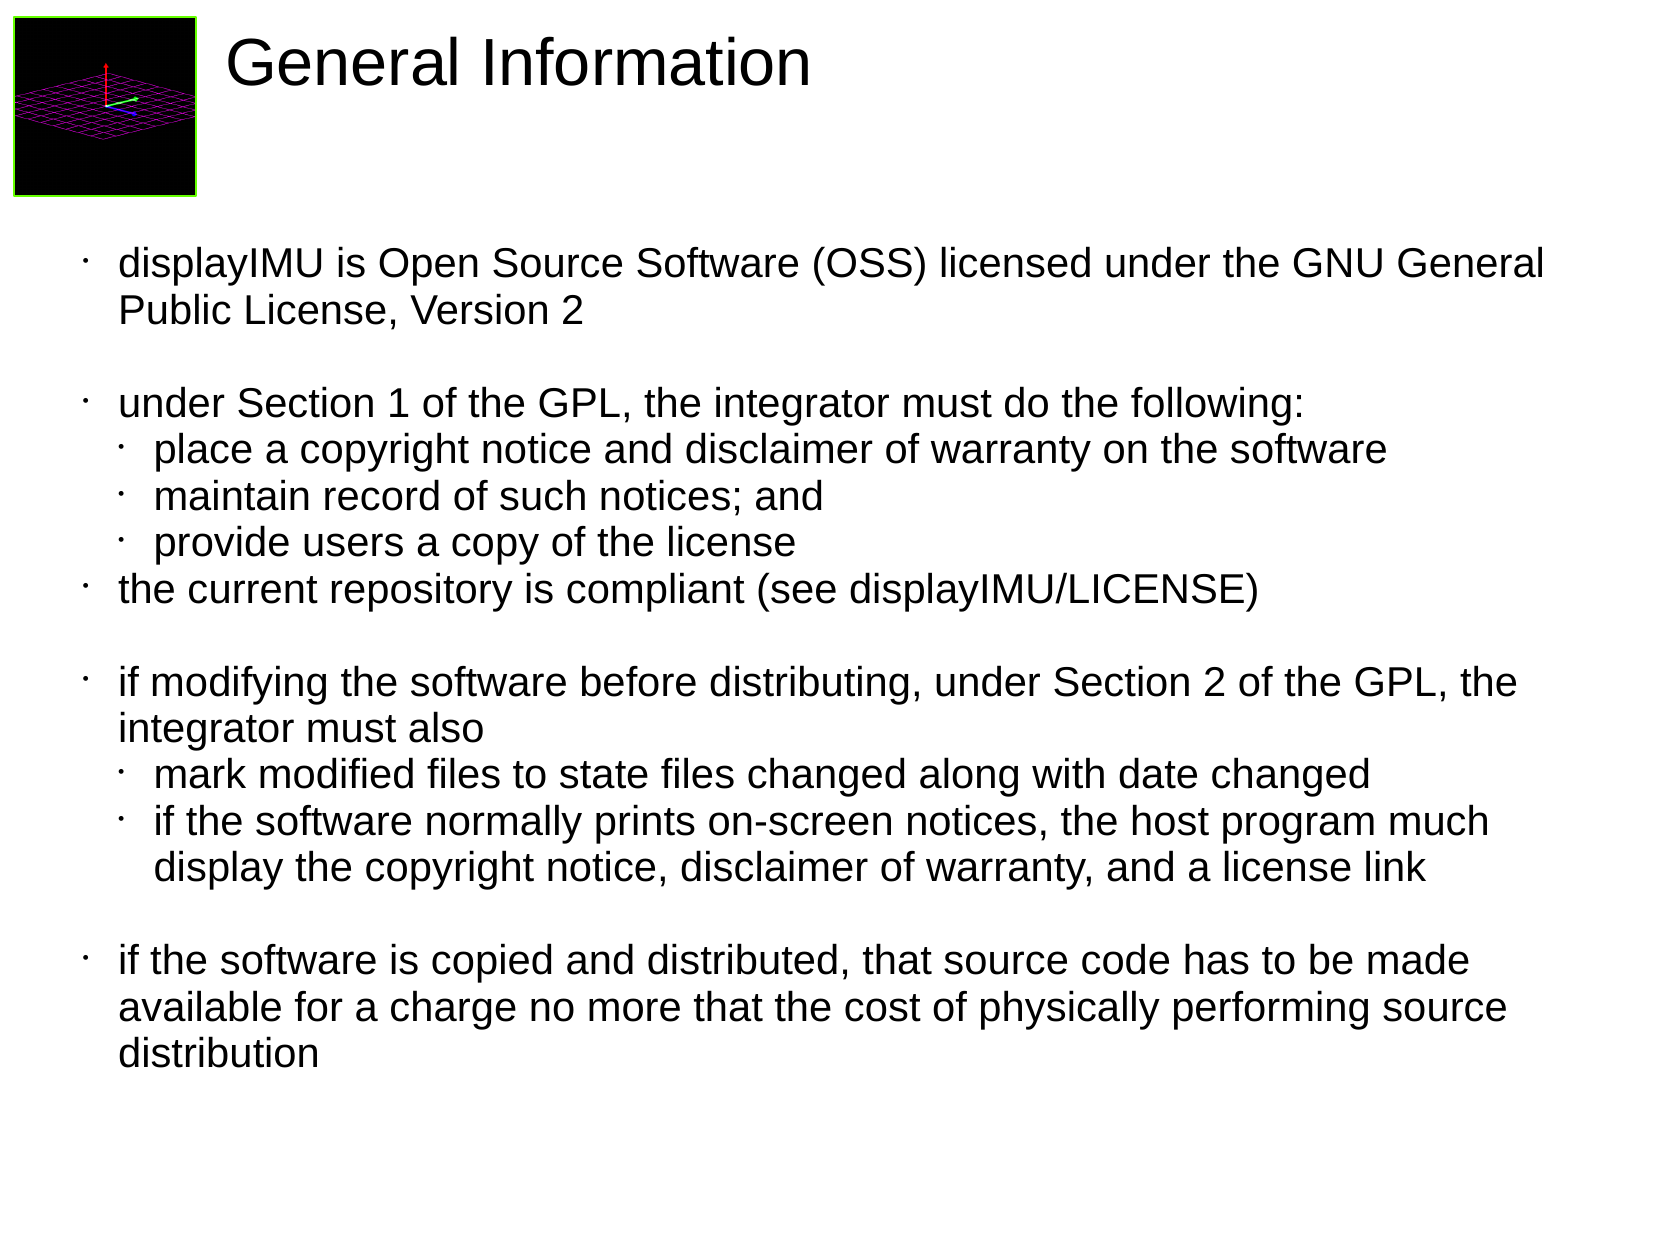

# General Information
displayIMU is Open Source Software (OSS) licensed under the GNU General Public License, Version 2
under Section 1 of the GPL, the integrator must do the following:
place a copyright notice and disclaimer of warranty on the software
maintain record of such notices; and
provide users a copy of the license
the current repository is compliant (see displayIMU/LICENSE)
if modifying the software before distributing, under Section 2 of the GPL, the integrator must also
mark modified files to state files changed along with date changed
if the software normally prints on-screen notices, the host program much display the copyright notice, disclaimer of warranty, and a license link
if the software is copied and distributed, that source code has to be made available for a charge no more that the cost of physically performing source distribution